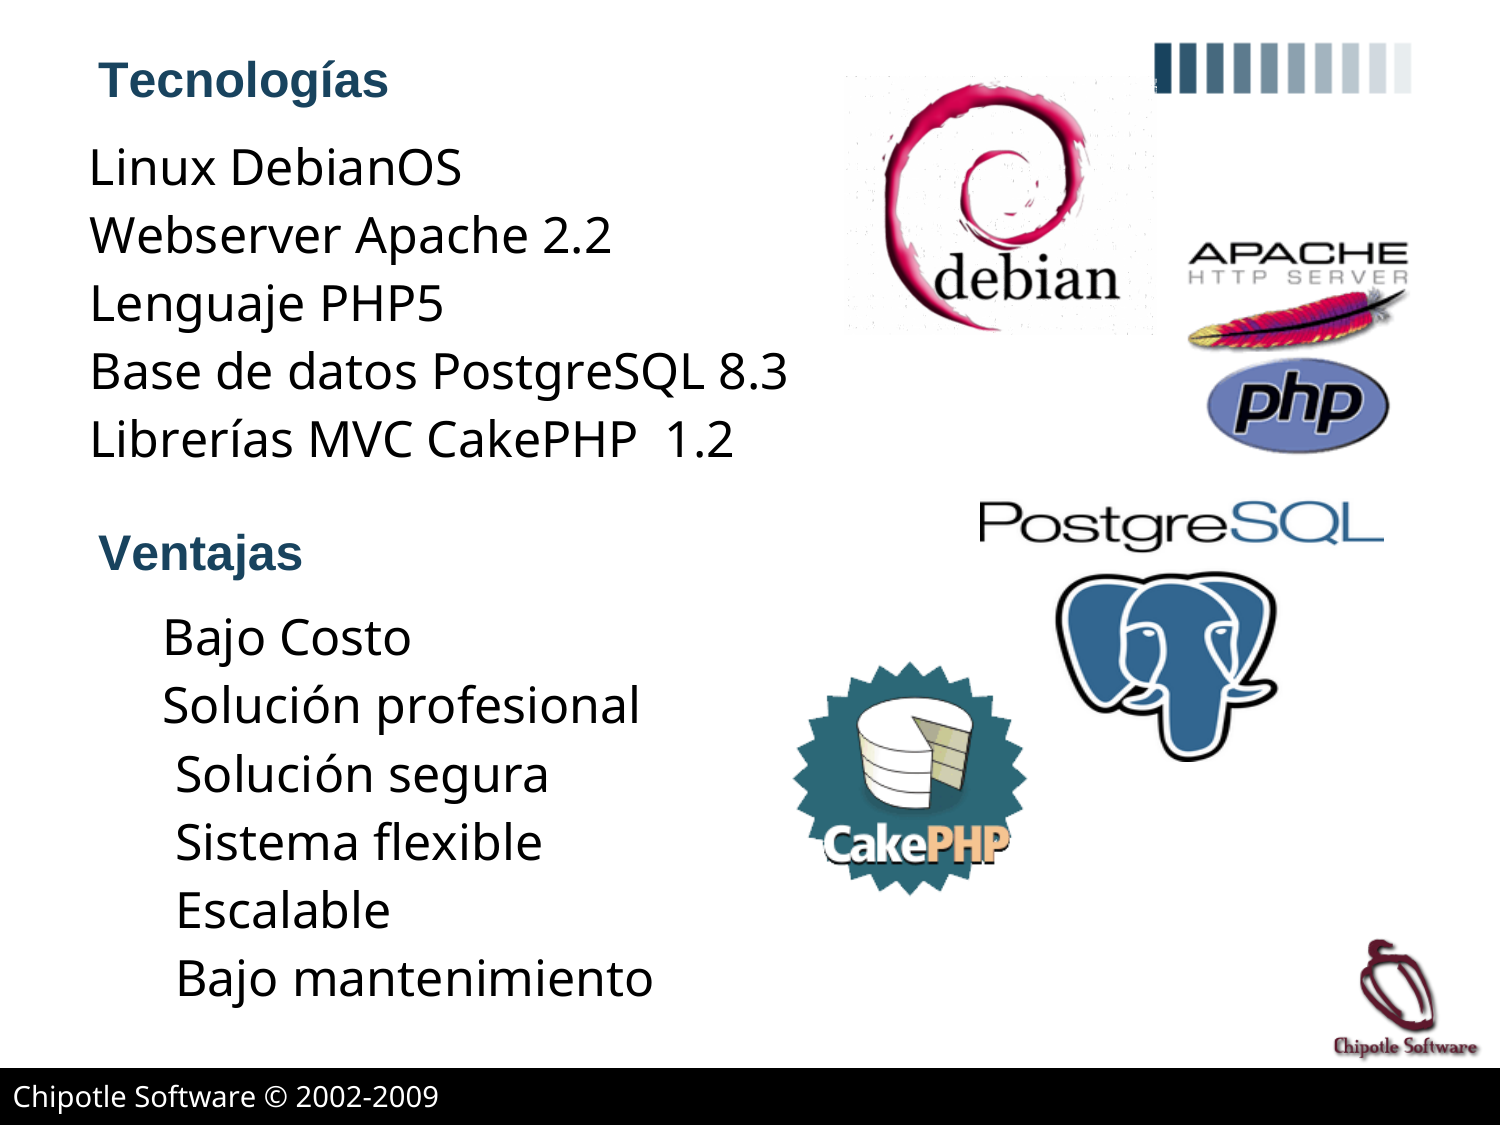

# Tecnologías
 Linux DebianOS
 Webserver Apache 2.2
 Lenguaje PHP5
 Base de datos PostgreSQL 8.3
 Librerías MVC CakePHP 1.2
Ventajas
Bajo Costo
Solución profesional
 Solución segura
 Sistema flexible
 Escalable
 Bajo mantenimiento